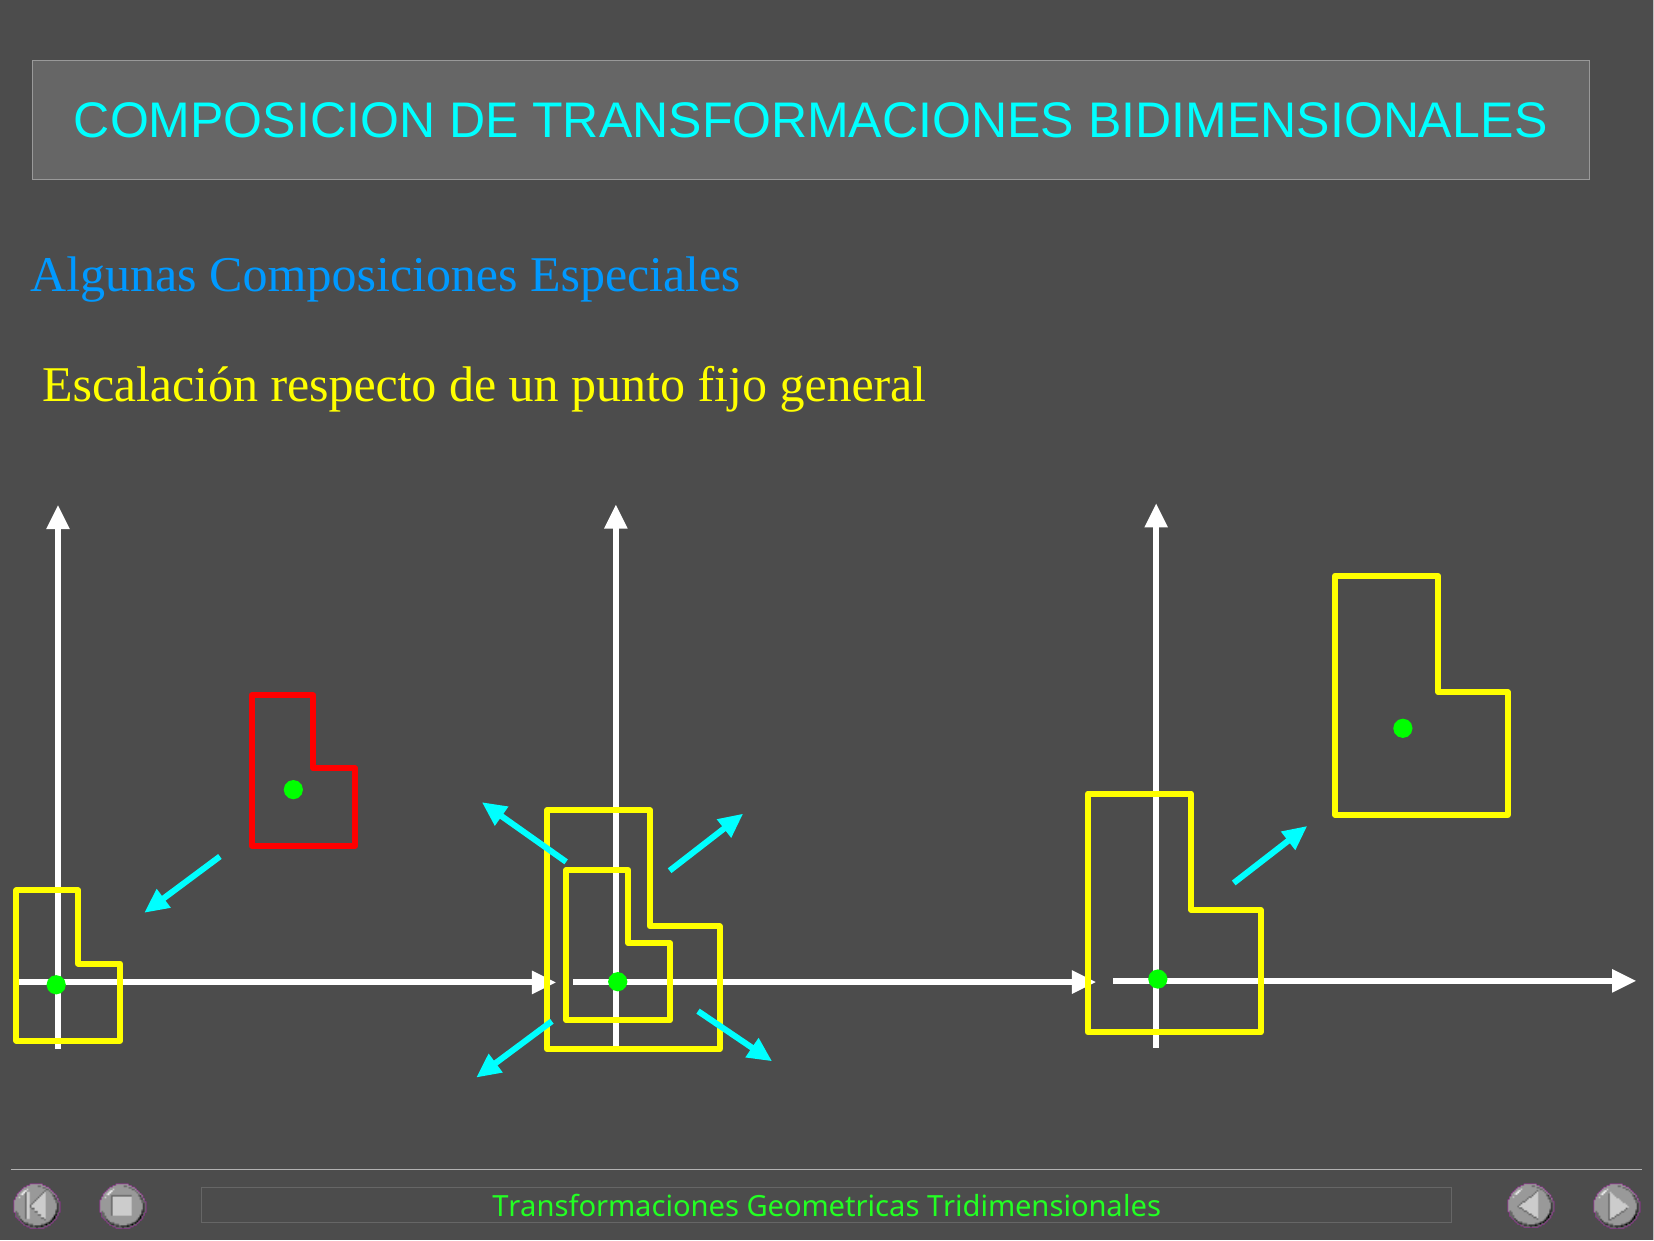

# COMPOSICION DE TRANSFORMACIONES BIDIMENSIONALES
Algunas Composiciones Especiales
Escalación respecto de un punto fijo general